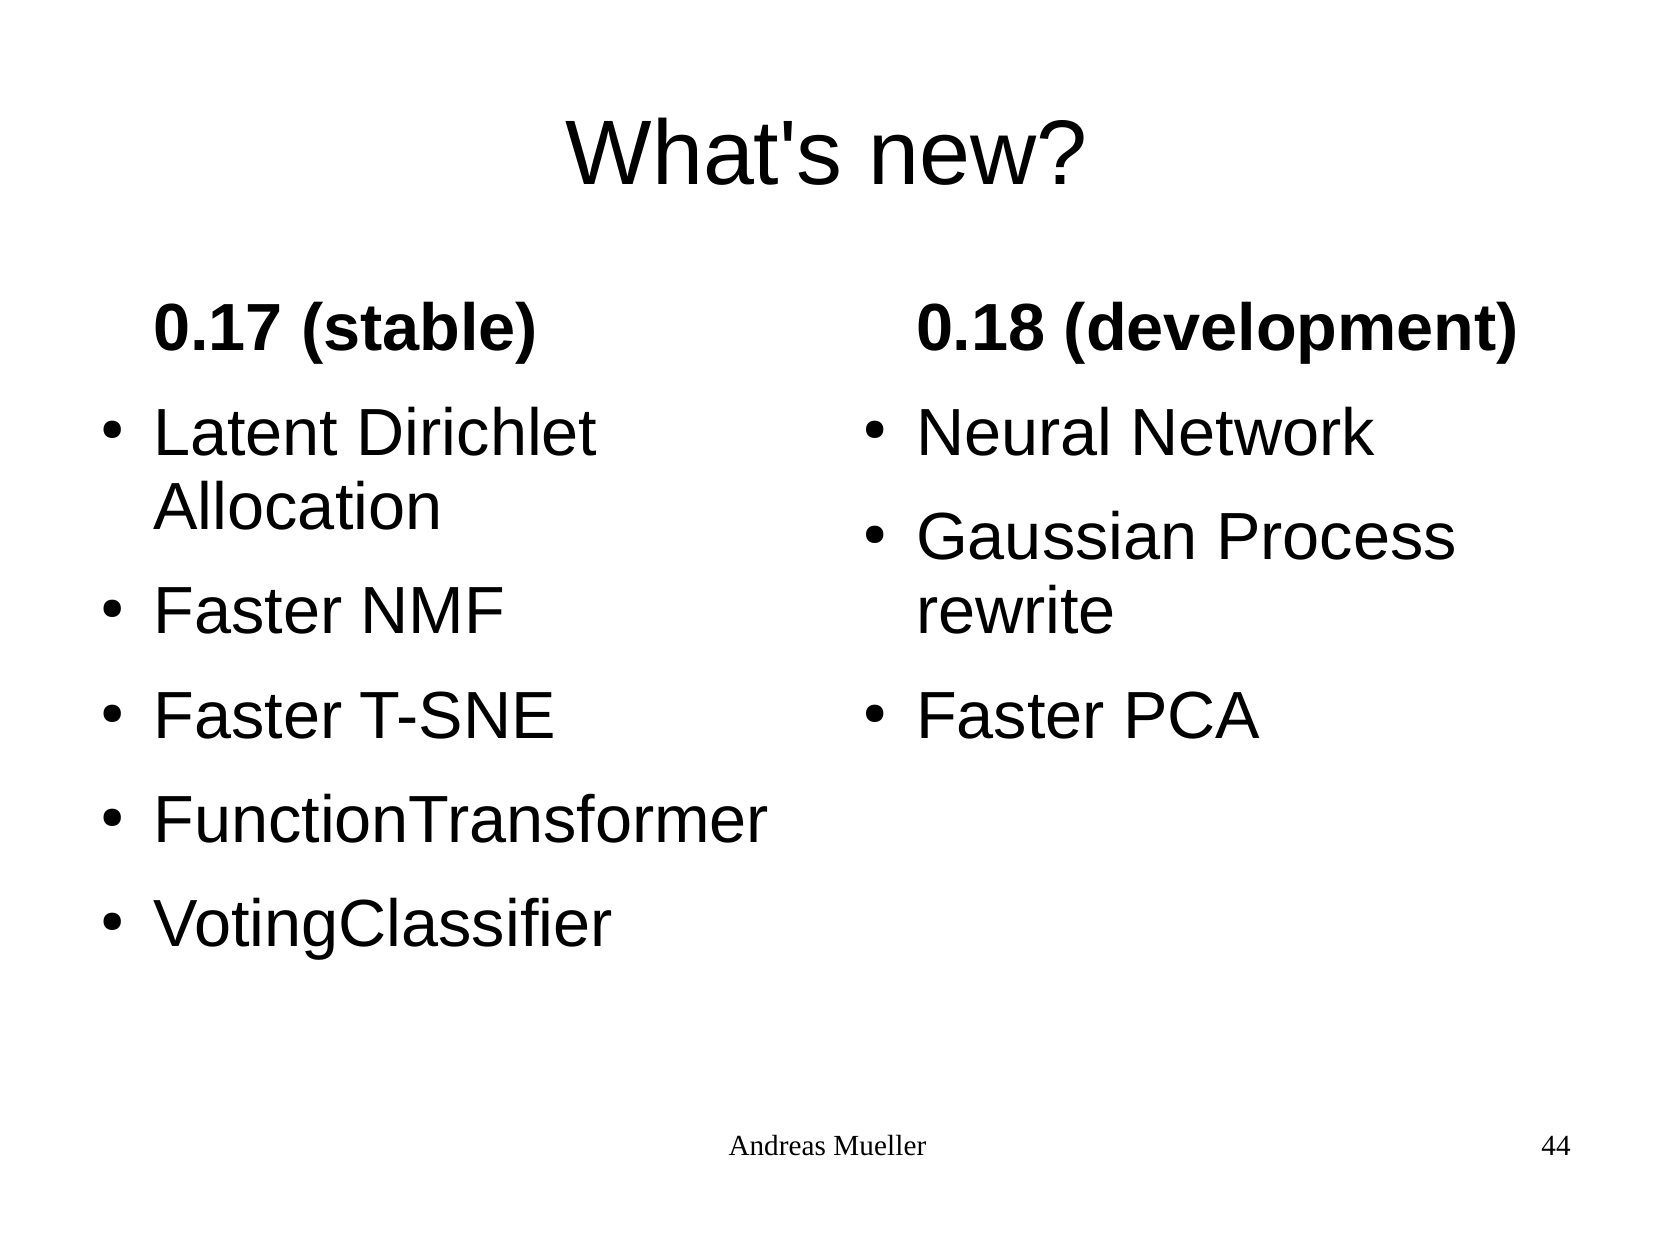

# What's new?
0.17 (stable)
Latent Dirichlet Allocation
Faster NMF
Faster T-SNE
FunctionTransformer
VotingClassifier
0.18 (development)
Neural Network
Gaussian Process rewrite
Faster PCA
Andreas Mueller
44